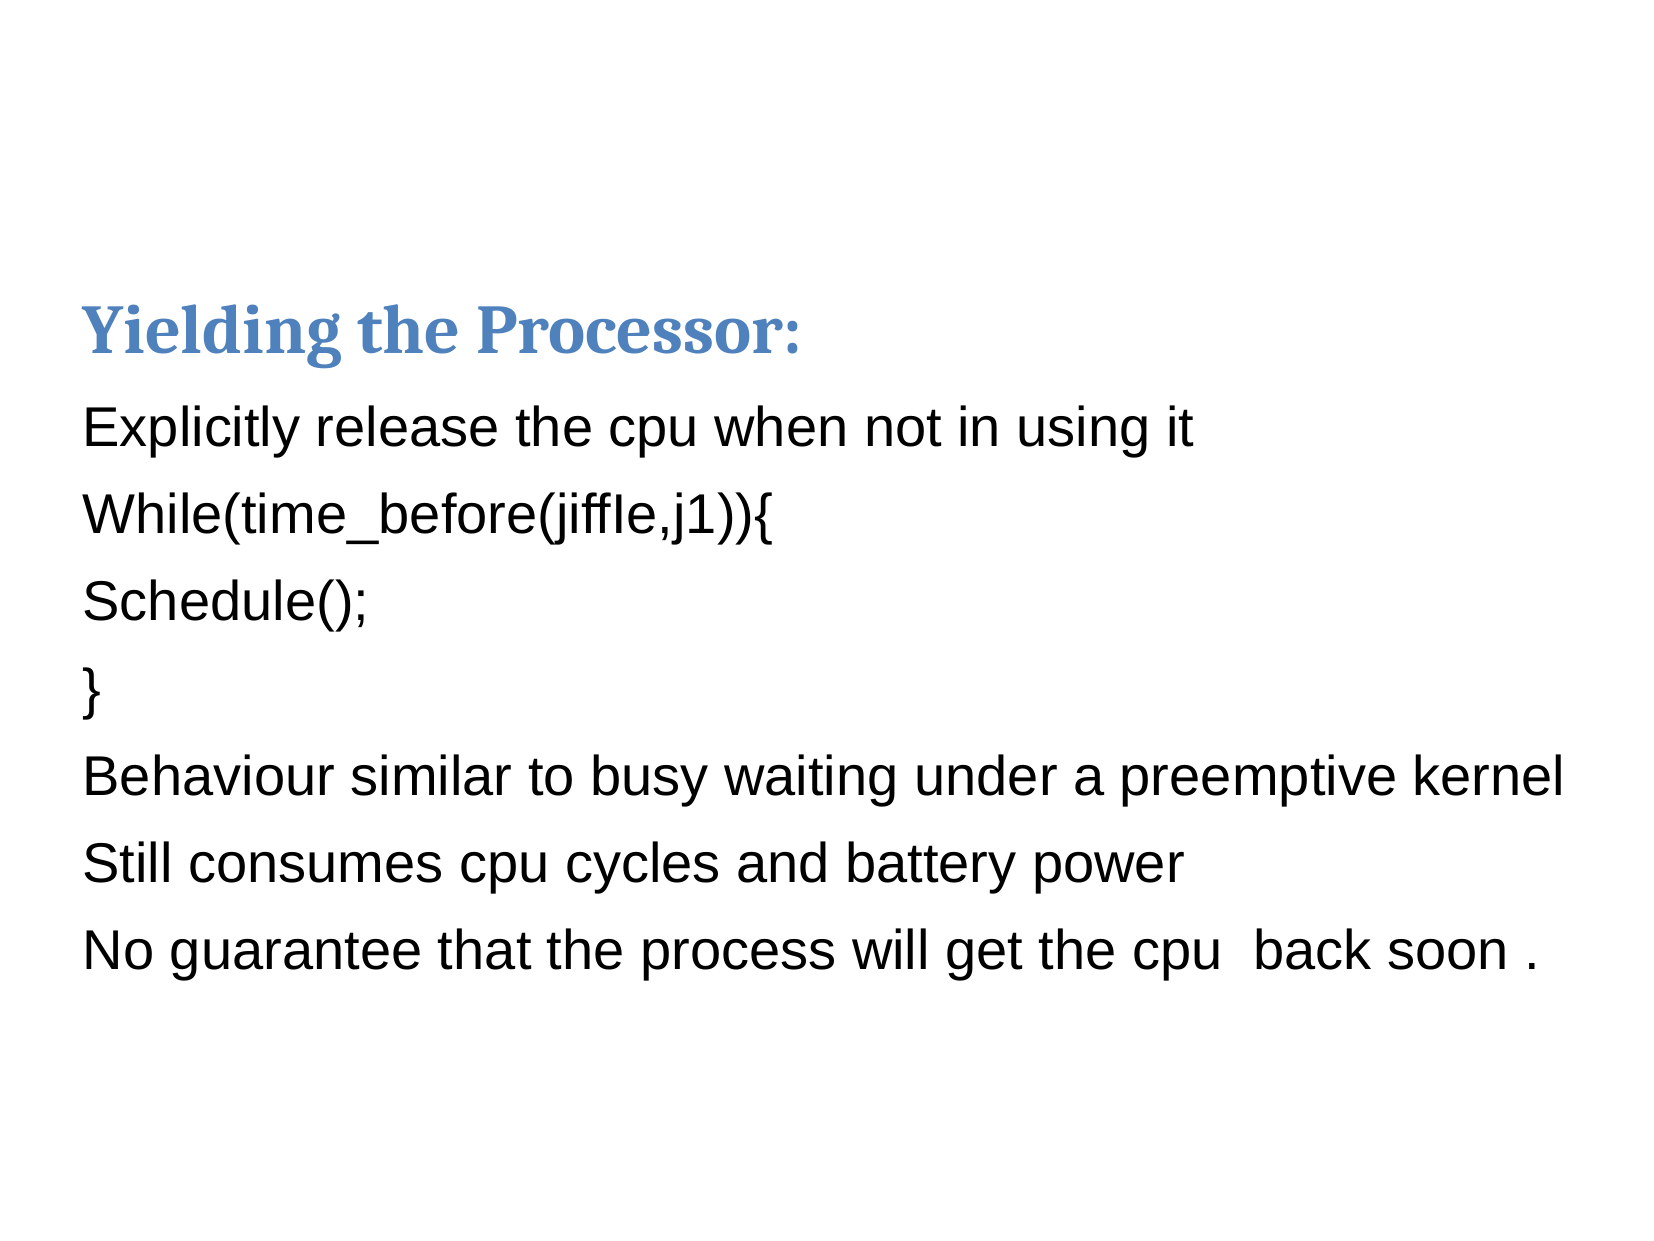

# Yielding the Processor:
Explicitly release the cpu when not in using it
While(time_before(jiffIe,j1)){
Schedule();
}
Behaviour similar to busy waiting under a preemptive kernel
Still consumes cpu cycles and battery power
No guarantee that the process will get the cpu back soon .